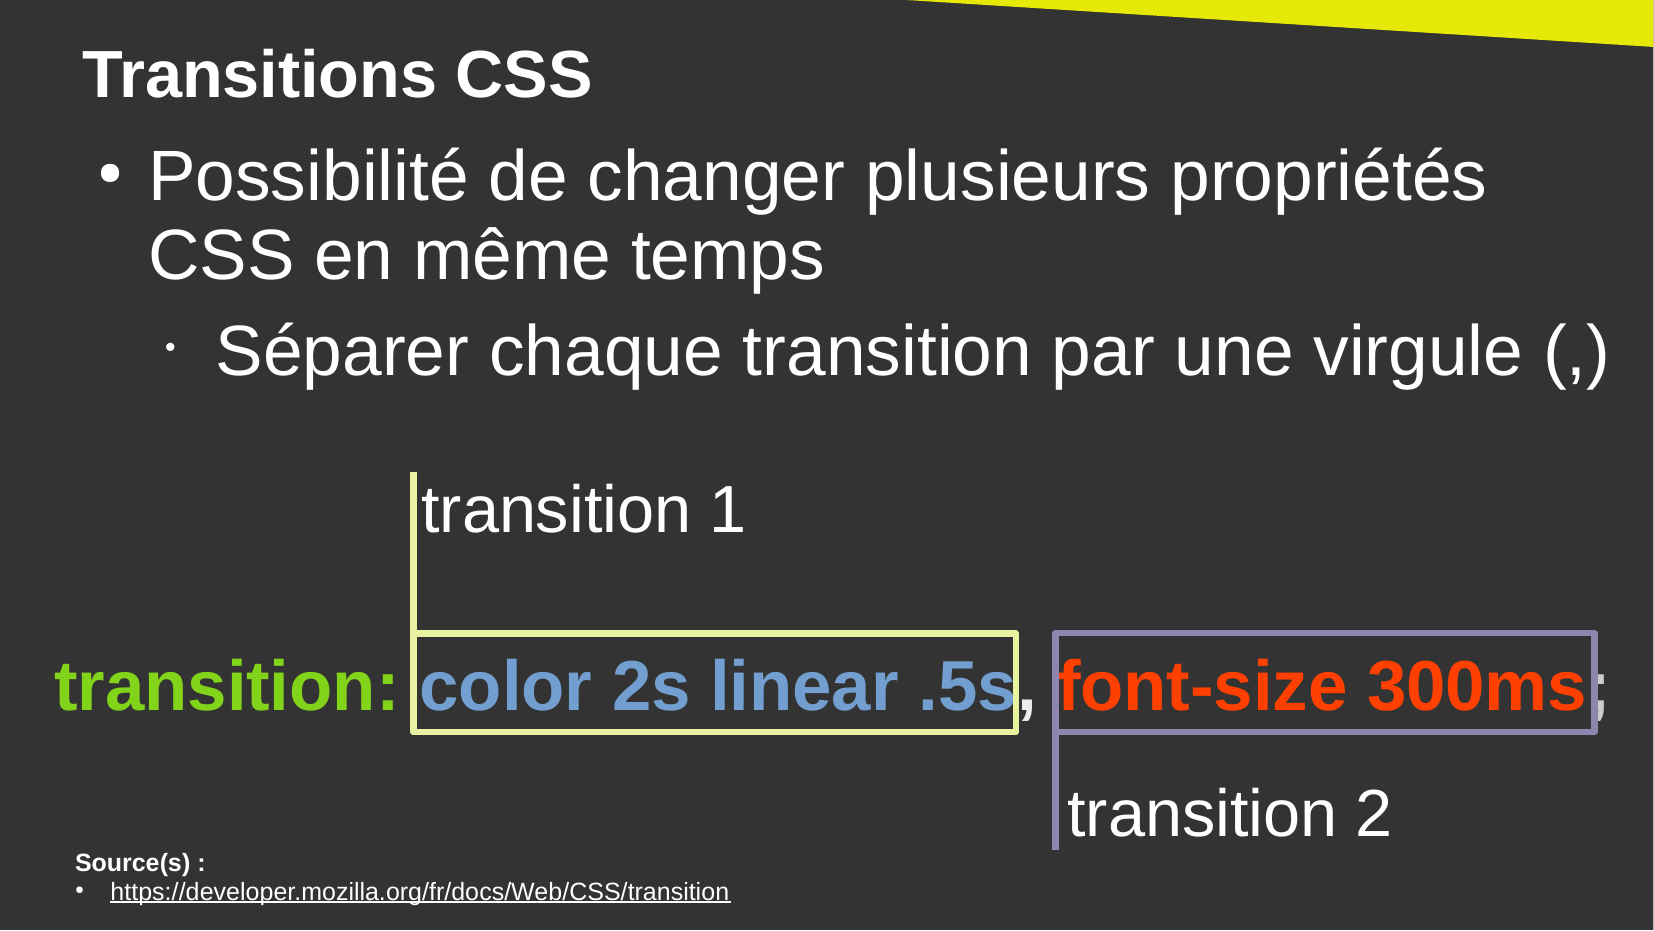

# Transitions CSS
Possibilité de changer plusieurs propriétés CSS en même temps
Séparer chaque transition par une virgule (,)
transition 1
transition: color 2s linear .5s, font-size 300ms;
transition 2
Source(s) :
https://developer.mozilla.org/fr/docs/Web/CSS/transition